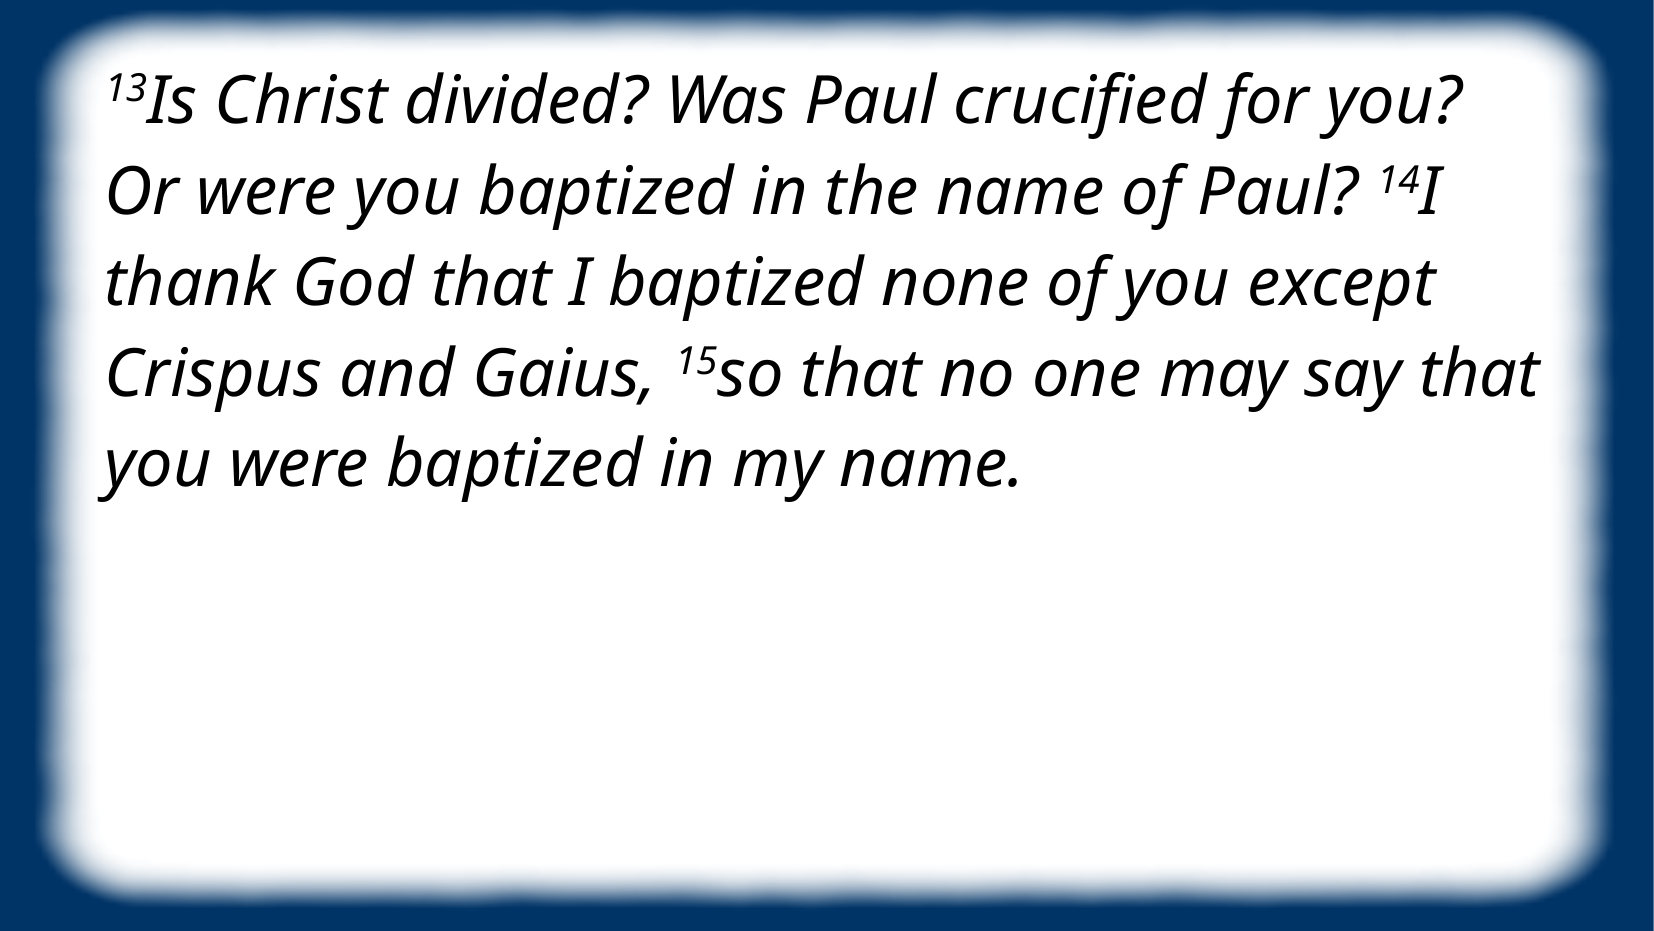

13Is Christ divided? Was Paul crucified for you? Or were you baptized in the name of Paul? 14I thank God that I baptized none of you except Crispus and Gaius, 15so that no one may say that you were baptized in my name.